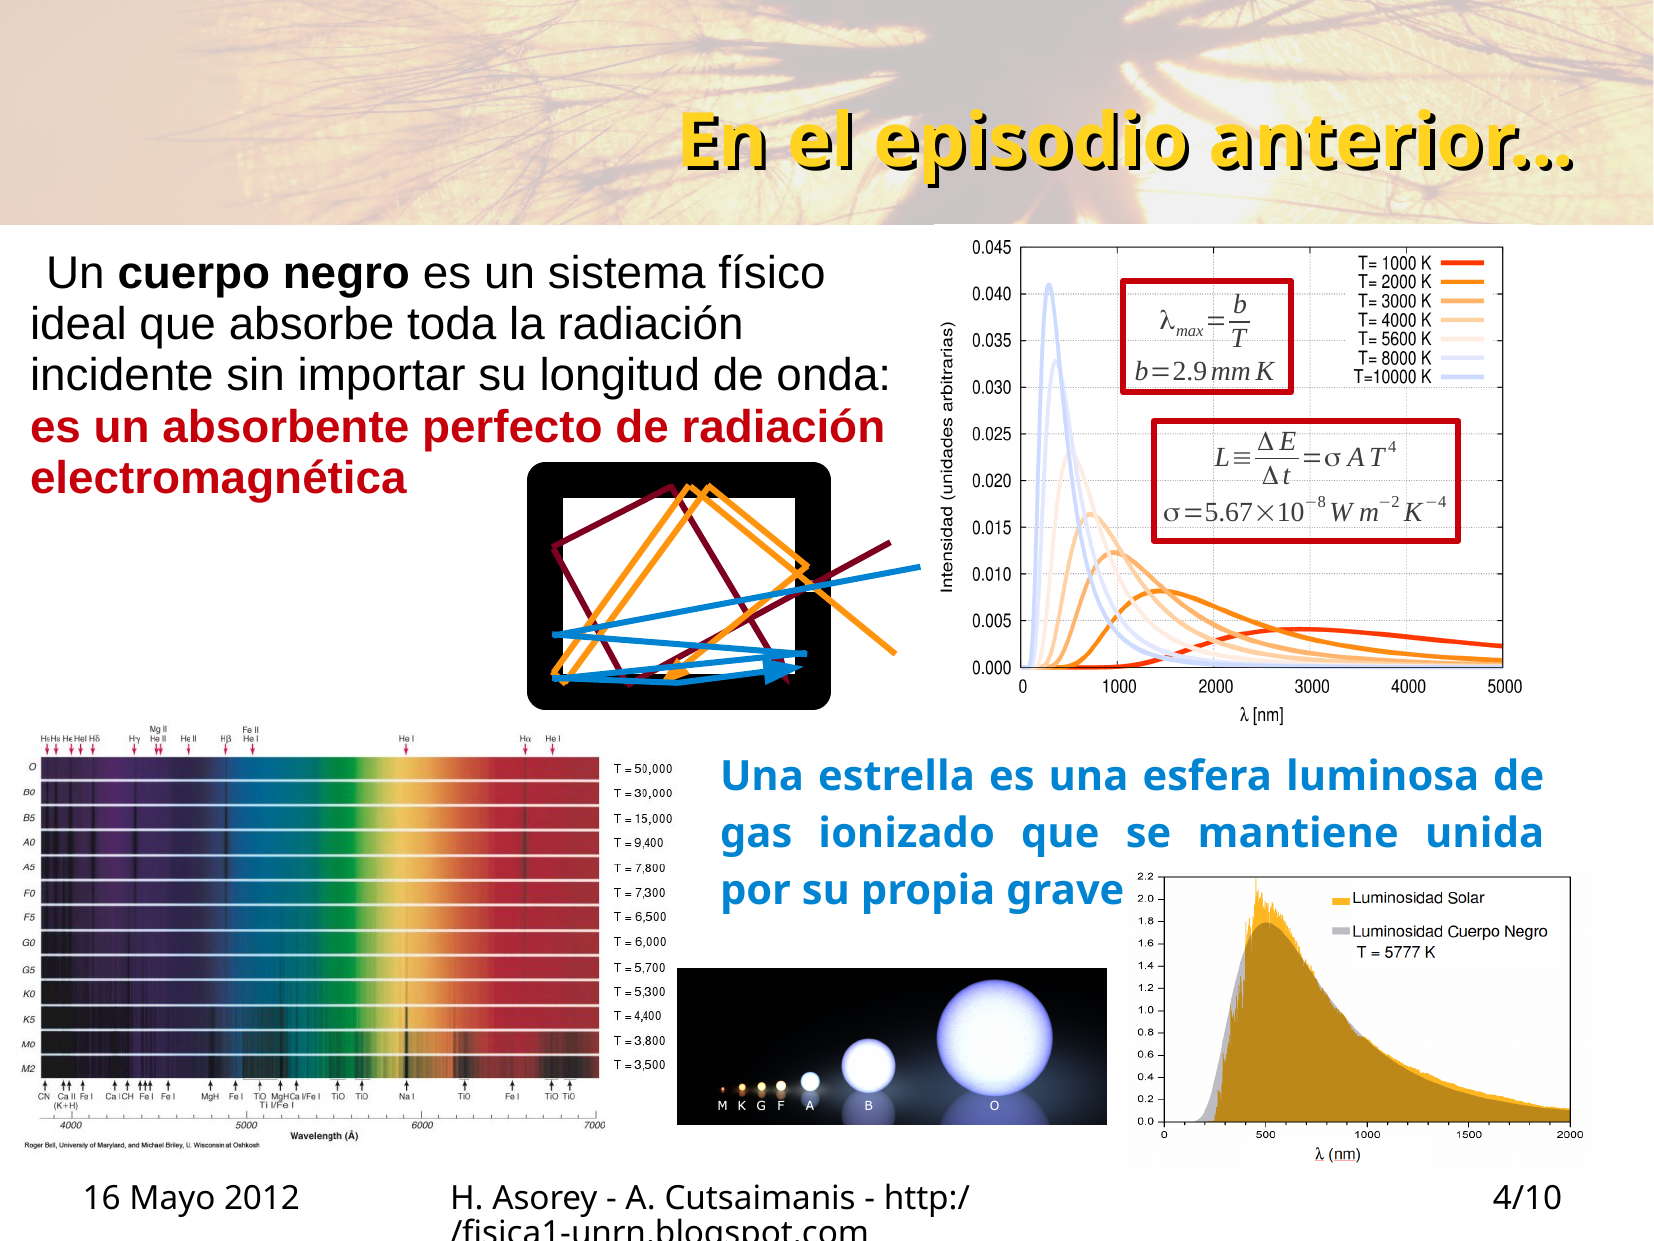

# En el episodio anterior...
Un cuerpo negro es un sistema físico ideal que absorbe toda la radiación incidente sin importar su longitud de onda: es un absorbente perfecto de radiación electromagnética
Una estrella es una esfera luminosa de gas ionizado que se mantiene unida por su propia gravedad.
16 Mayo 2012
H. Asorey - A. Cutsaimanis - http://fisica1-unrn.blogspot.com
4